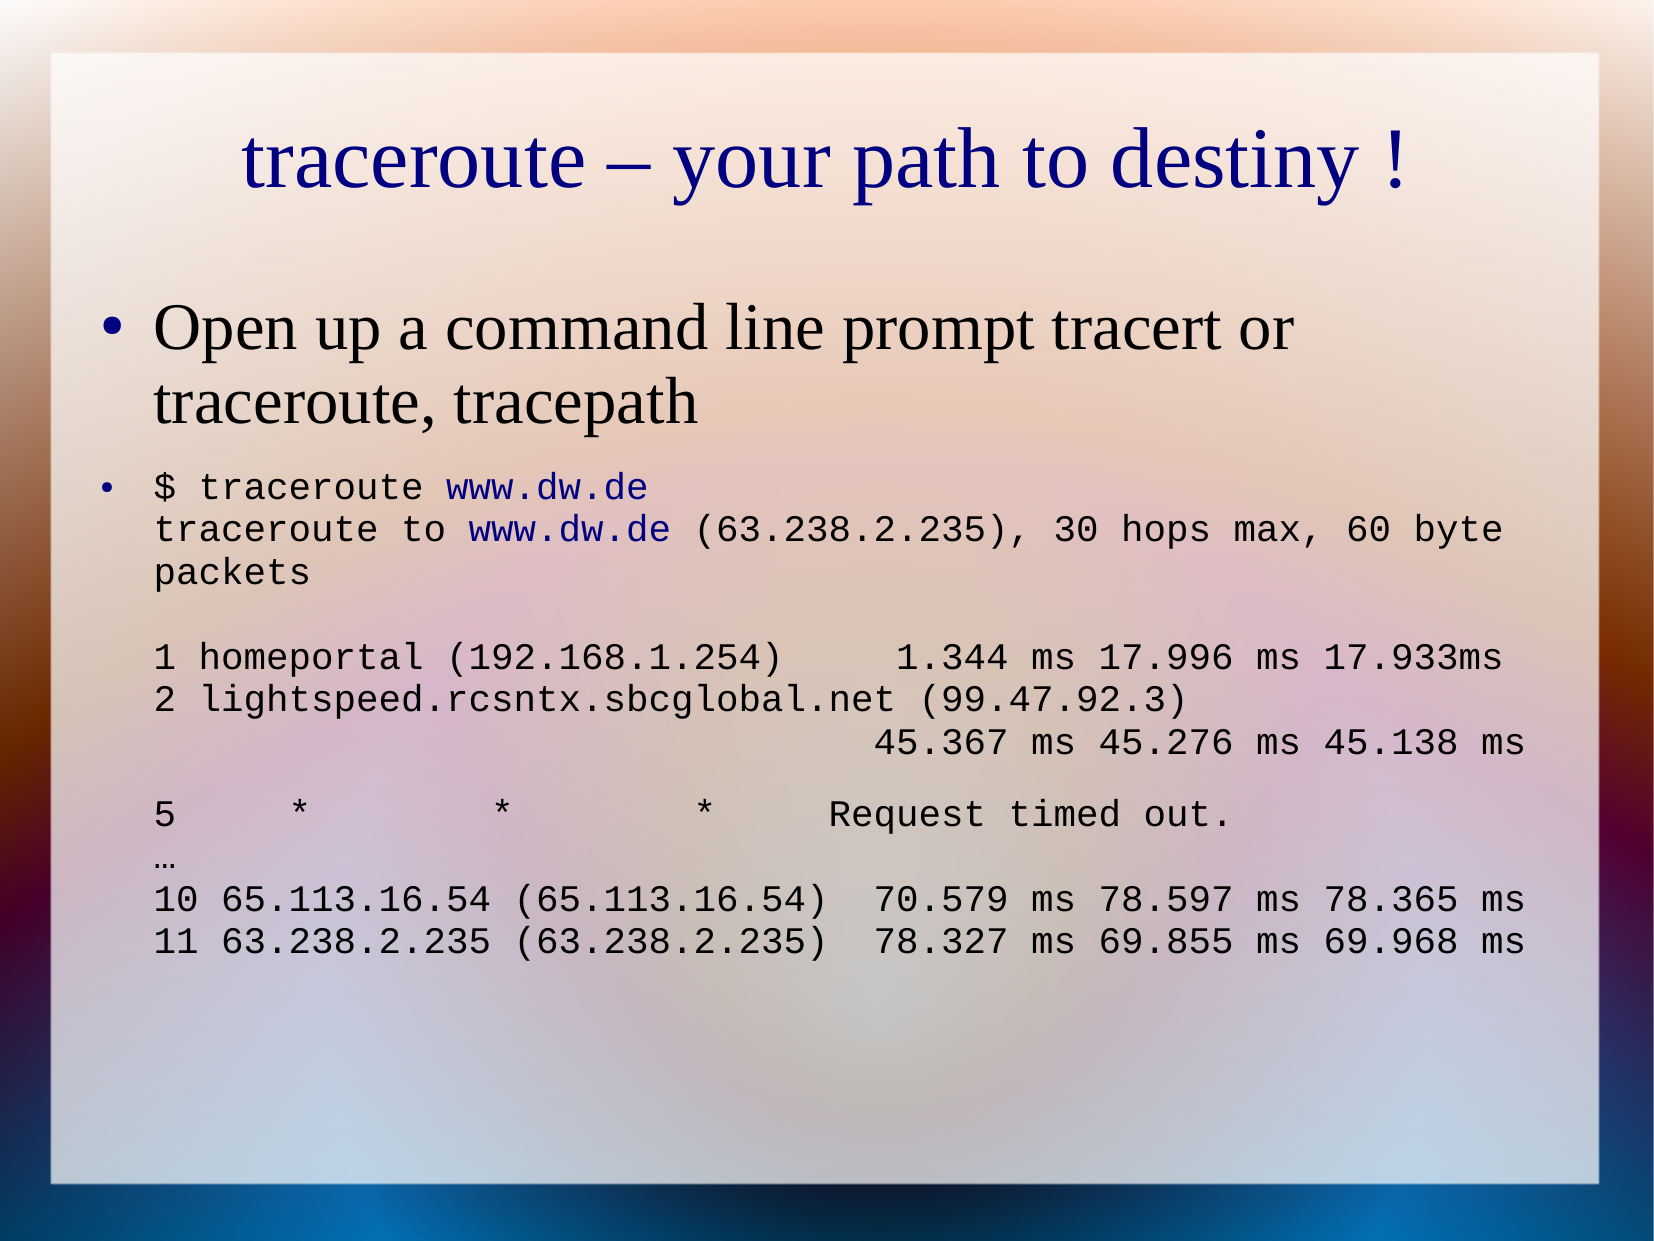

# traceroute – your path to destiny !
Open up a command line prompt tracert or traceroute, tracepath
$ traceroute www.dw.de
traceroute to www.dw.de (63.238.2.235), 30 hops max, 60 byte packets
1 homeportal (192.168.1.254) 1.344 ms 17.996 ms 17.933ms
2 lightspeed.rcsntx.sbcglobal.net (99.47.92.3)
 45.367 ms 45.276 ms 45.138 ms
5 * * * Request timed out.
…
10 65.113.16.54 (65.113.16.54) 70.579 ms 78.597 ms 78.365 ms
11 63.238.2.235 (63.238.2.235) 78.327 ms 69.855 ms 69.968 ms